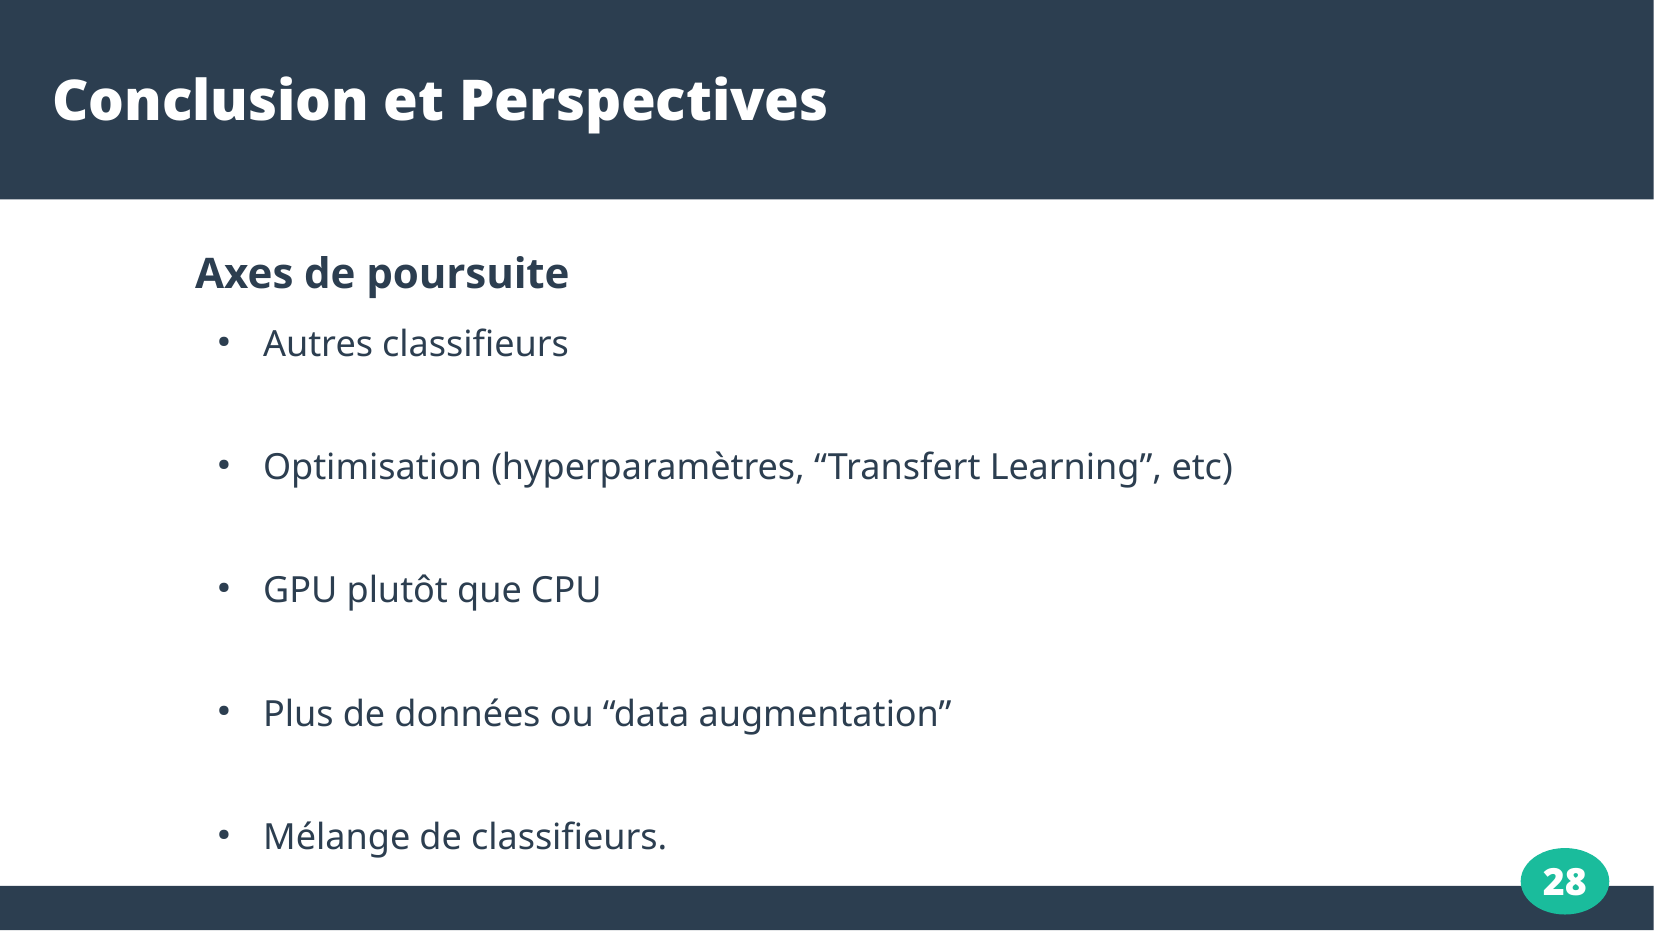

# Conclusion et Perspectives
Axes de poursuite
Autres classifieurs
Optimisation (hyperparamètres, “Transfert Learning”, etc)
GPU plutôt que CPU
Plus de données ou “data augmentation”
Mélange de classifieurs.
28